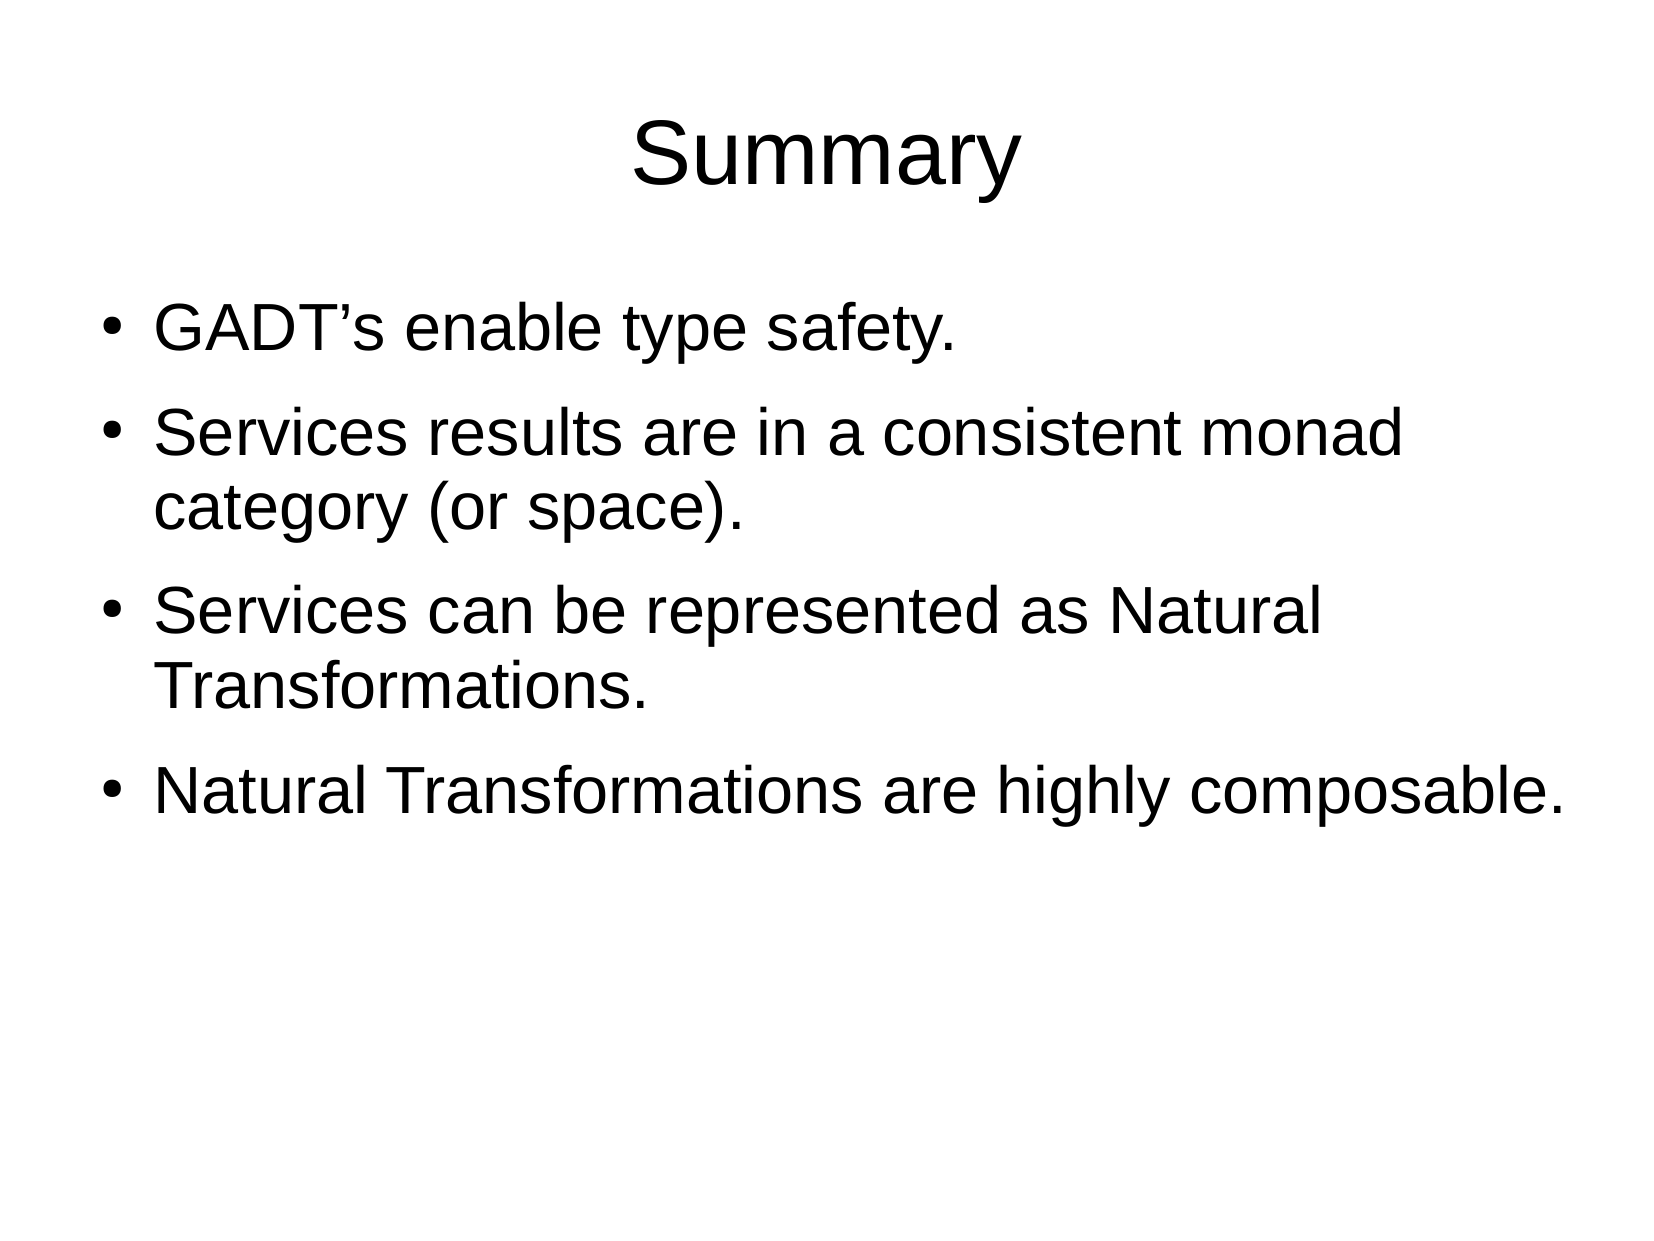

# Summary
GADT’s enable type safety.
Services results are in a consistent monad category (or space).
Services can be represented as Natural Transformations.
Natural Transformations are highly composable.